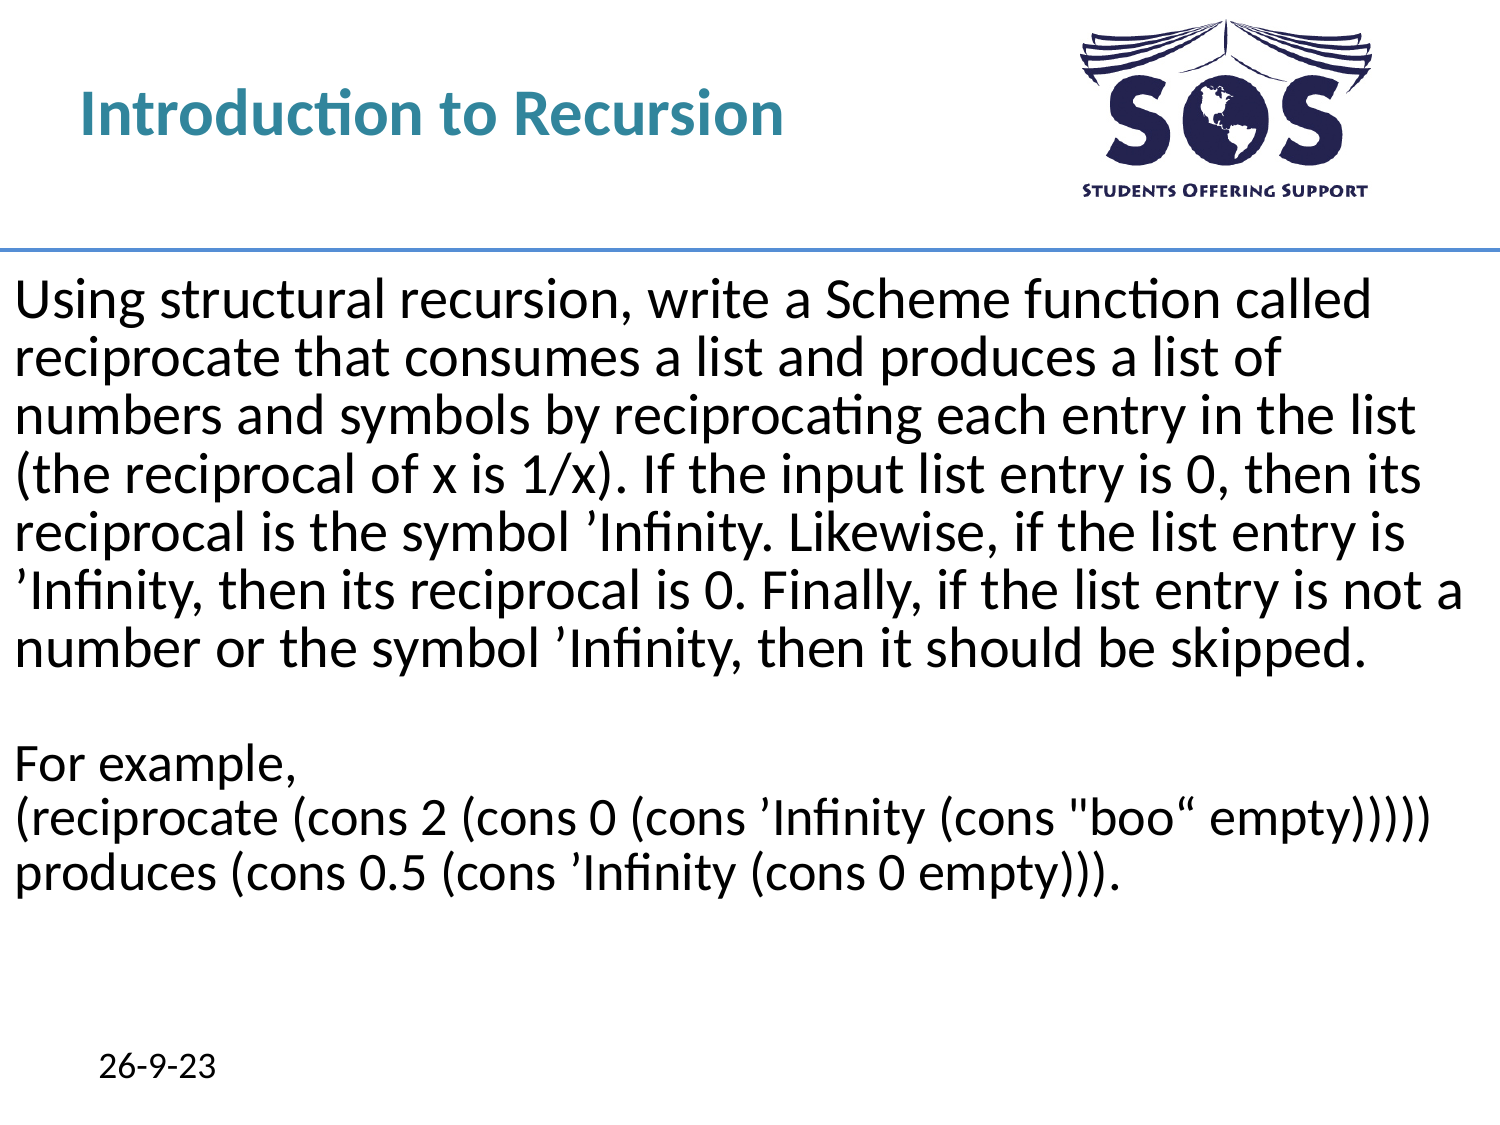

# Introduction to Recursion
Using structural recursion, write a Scheme function called reciprocate that consumes a list and produces a list of numbers and symbols by reciprocating each entry in the list
(the reciprocal of x is 1/x). If the input list entry is 0, then its reciprocal is the symbol ’Infinity. Likewise, if the list entry is ’Infinity, then its reciprocal is 0. Finally, if the list entry is not a number or the symbol ’Infinity, then it should be skipped.
For example,
(reciprocate (cons 2 (cons 0 (cons ’Infinity (cons "boo“ empty)))))
produces (cons 0.5 (cons ’Infinity (cons 0 empty))).